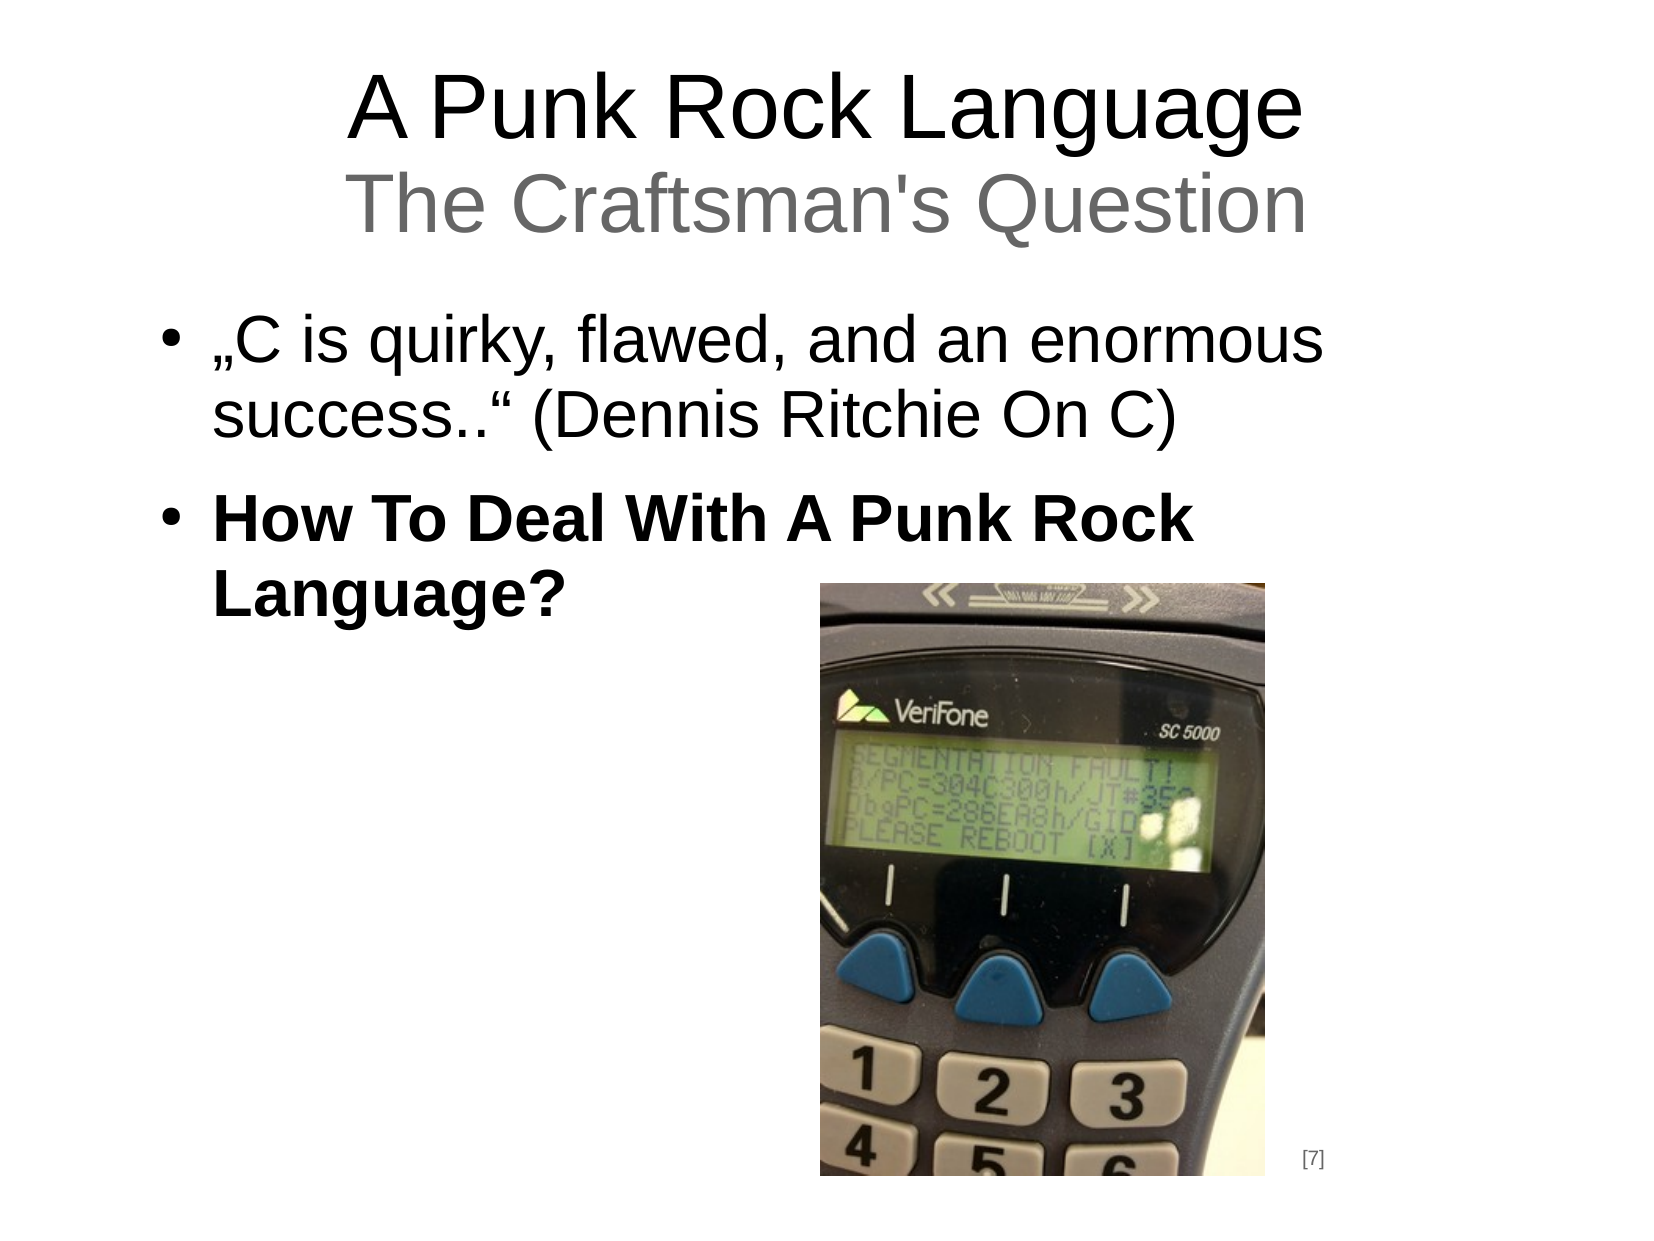

# A Punk Rock Language The Craftsman's Question
„C is quirky, flawed, and an enormous success..“ (Dennis Ritchie On C)
How To Deal With A Punk Rock Language?
[7]